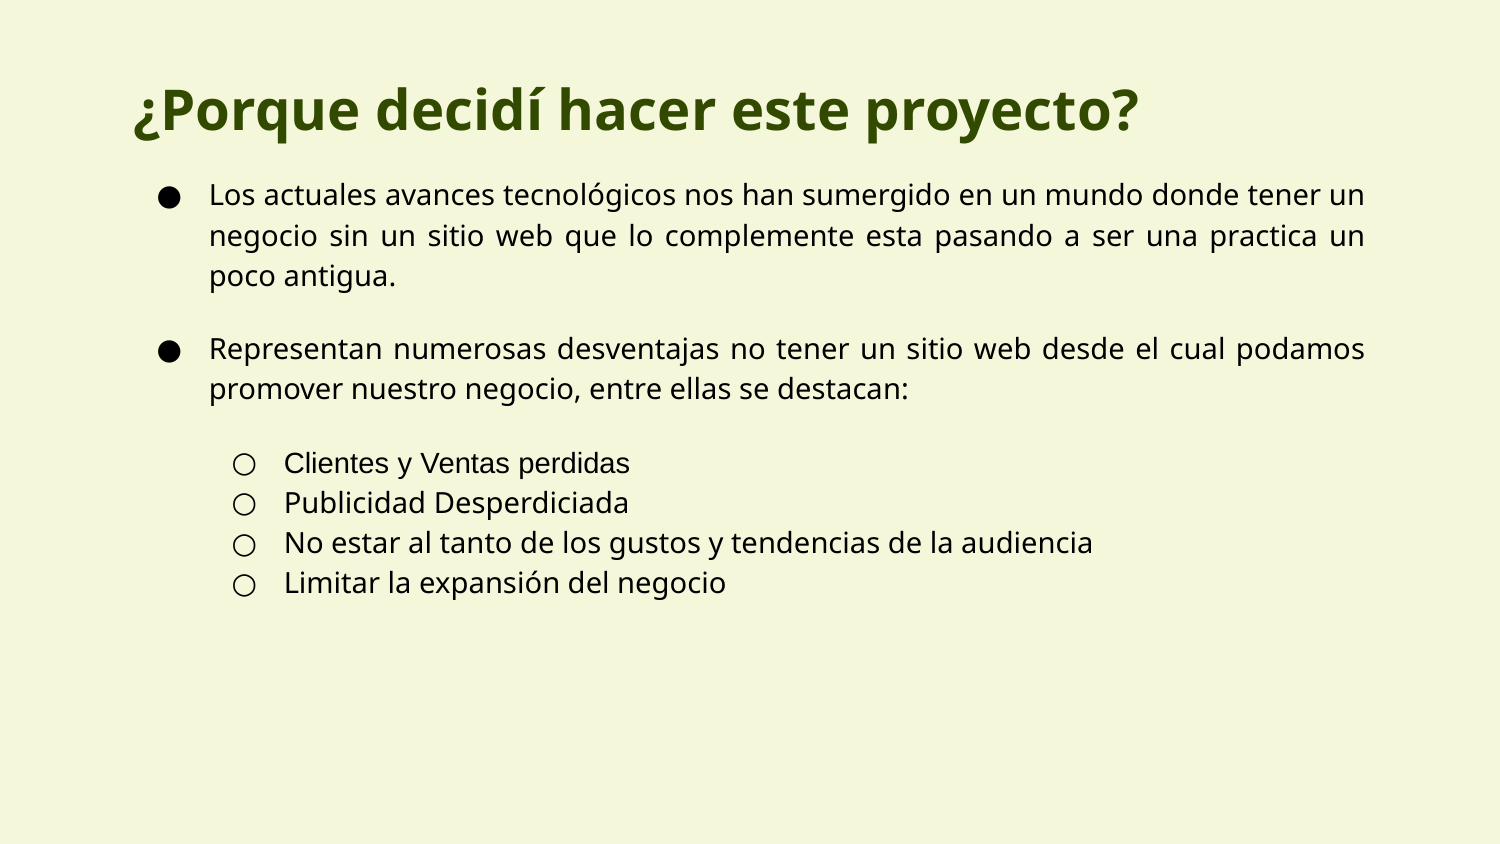

# ¿Porque decidí hacer este proyecto?
Los actuales avances tecnológicos nos han sumergido en un mundo donde tener un negocio sin un sitio web que lo complemente esta pasando a ser una practica un poco antigua.
Representan numerosas desventajas no tener un sitio web desde el cual podamos promover nuestro negocio, entre ellas se destacan:
Clientes y Ventas perdidas
Publicidad Desperdiciada
No estar al tanto de los gustos y tendencias de la audiencia
Limitar la expansión del negocio